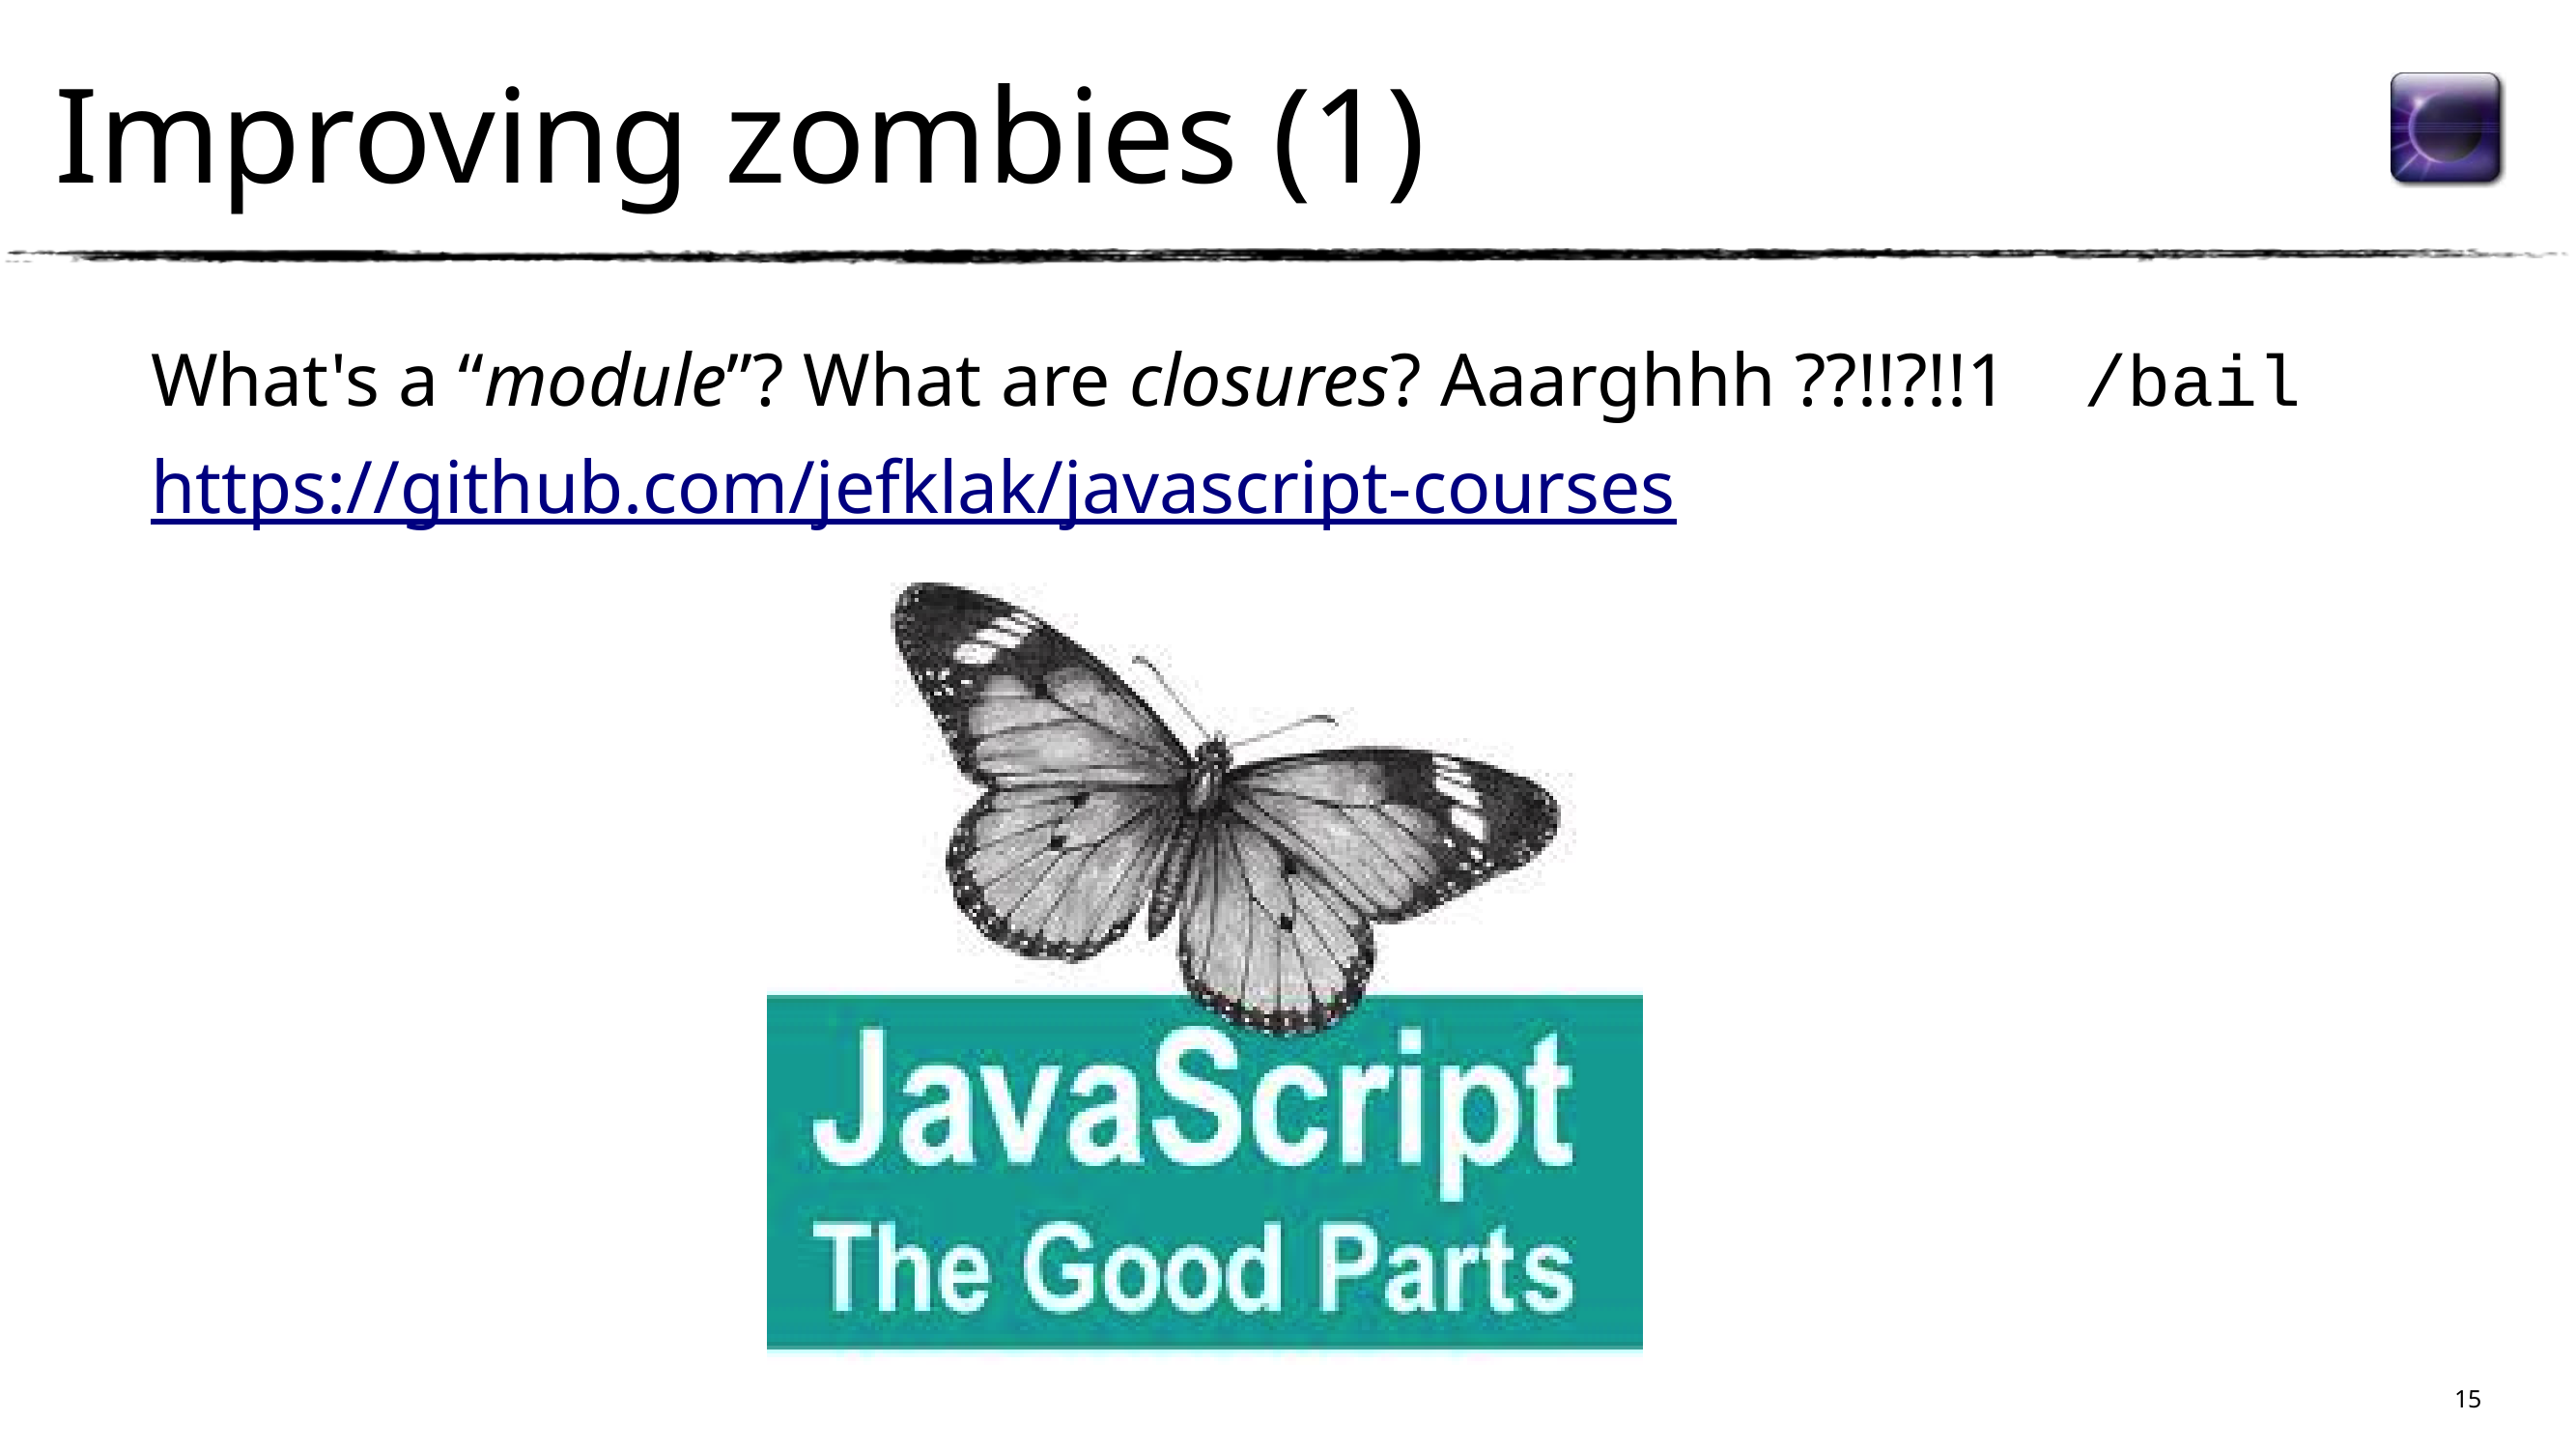

Improving zombies (1)
What's a “module”? What are closures? Aaarghhh ??!!?!!1 /bail
https://github.com/jefklak/javascript-courses